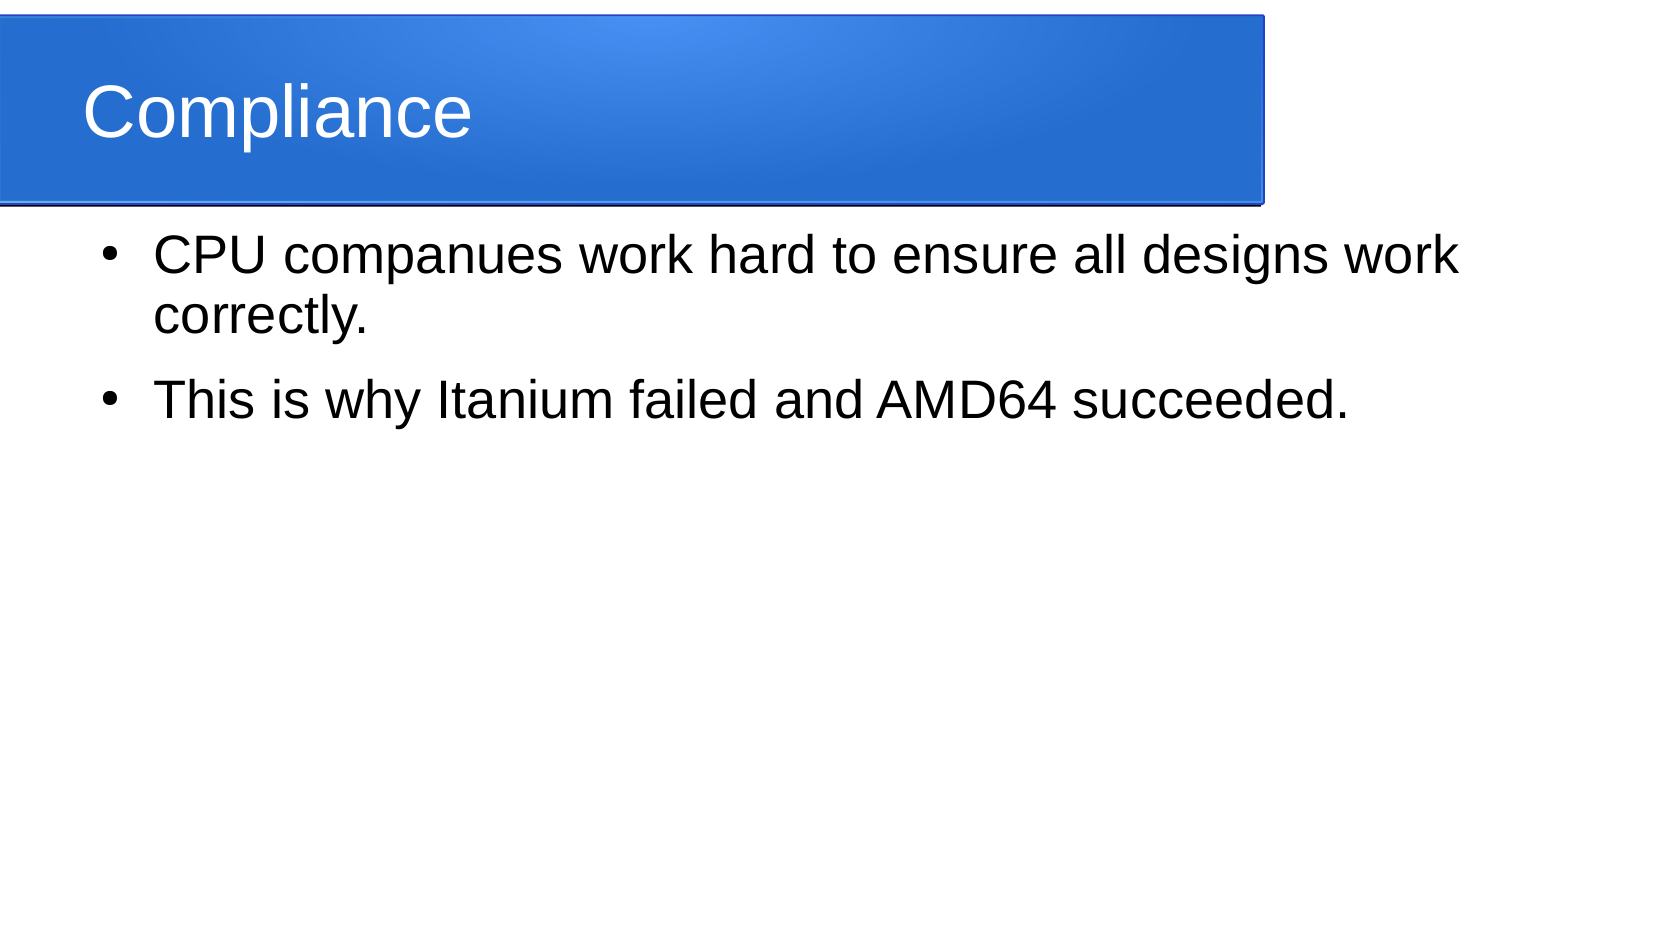

# Compliance
CPU companues work hard to ensure all designs work correctly.
This is why Itanium failed and AMD64 succeeded.